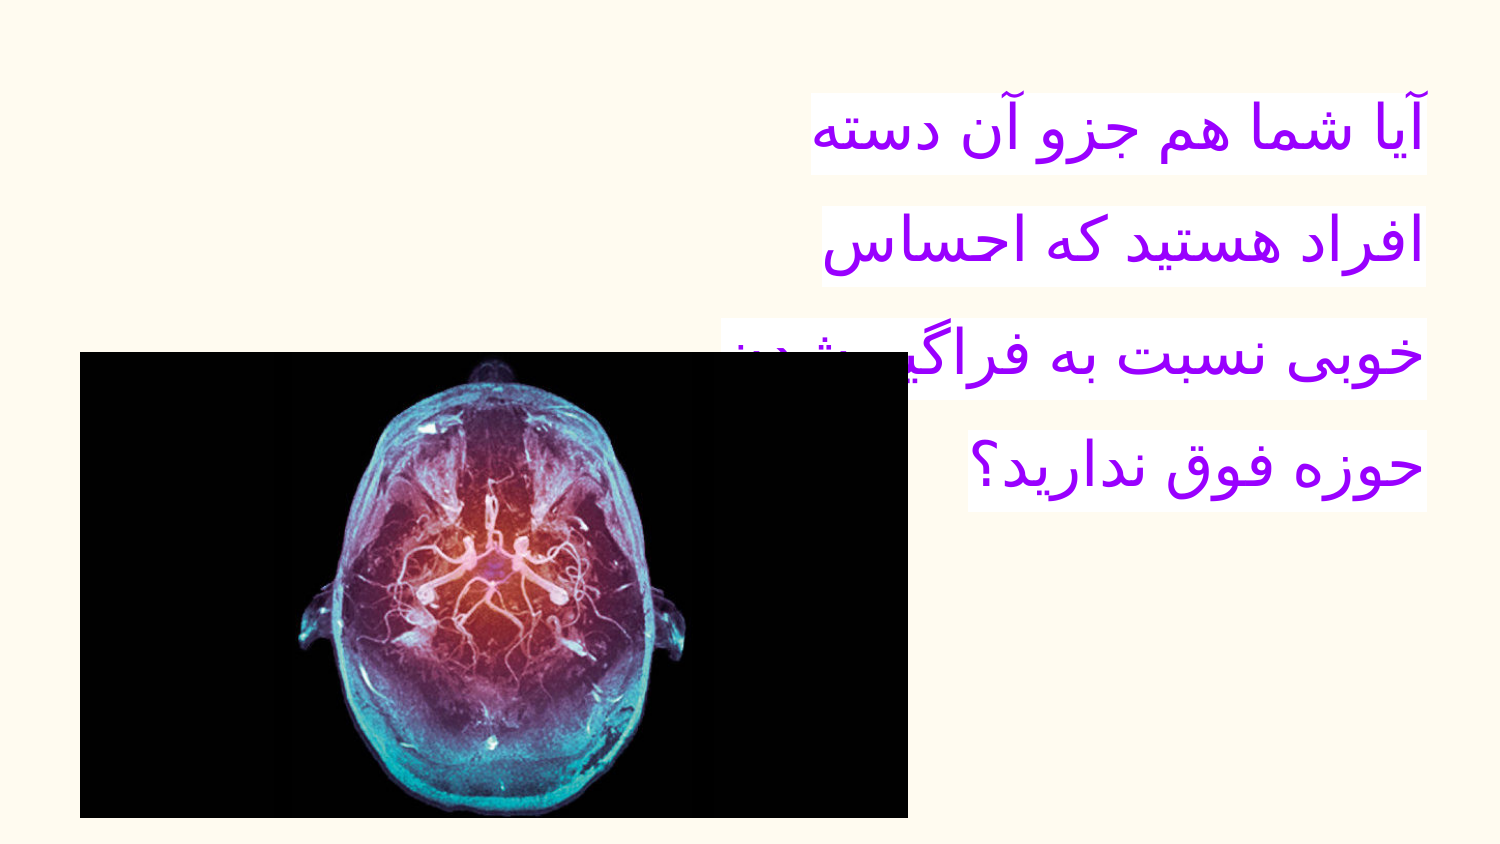

آیا شما هم جزو آن دسته افراد هستید که احساس خوبی نسبت به فراگیر شدن حوزه فوق ندارید؟